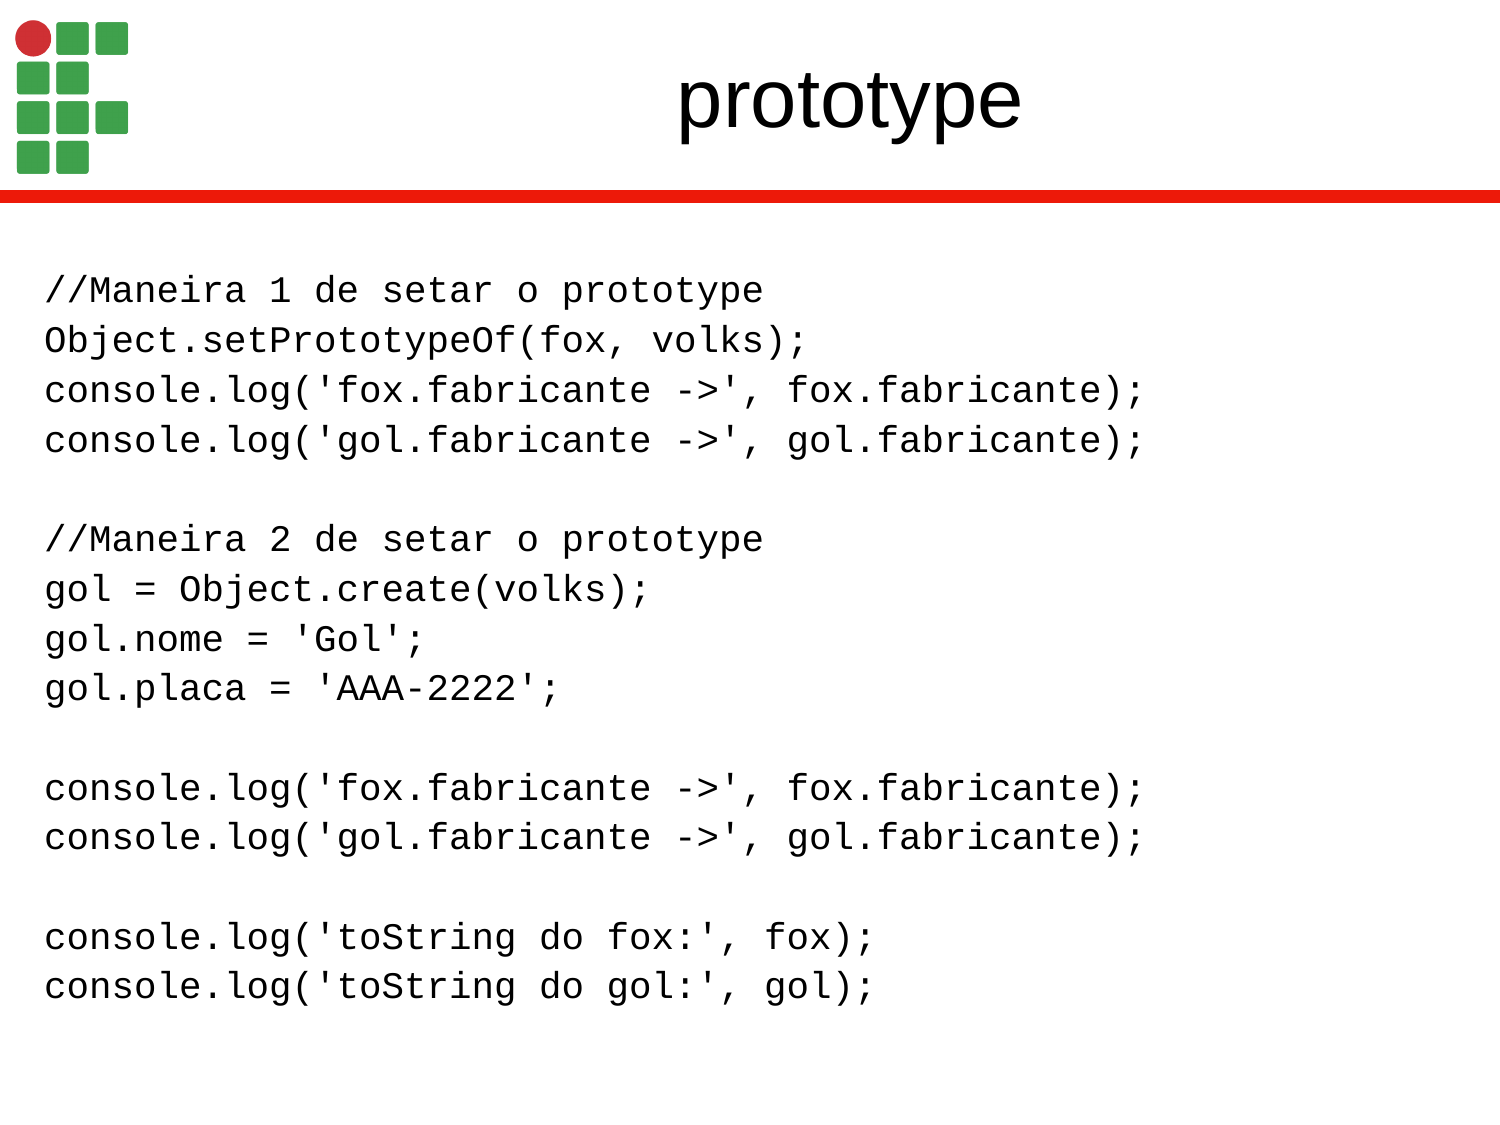

# prototype
//Maneira 1 de setar o prototype
Object.setPrototypeOf(fox, volks);
console.log('fox.fabricante ->', fox.fabricante);
console.log('gol.fabricante ->', gol.fabricante);
//Maneira 2 de setar o prototype
gol = Object.create(volks);
gol.nome = 'Gol';
gol.placa = 'AAA-2222';
console.log('fox.fabricante ->', fox.fabricante);
console.log('gol.fabricante ->', gol.fabricante);
console.log('toString do fox:', fox);
console.log('toString do gol:', gol);